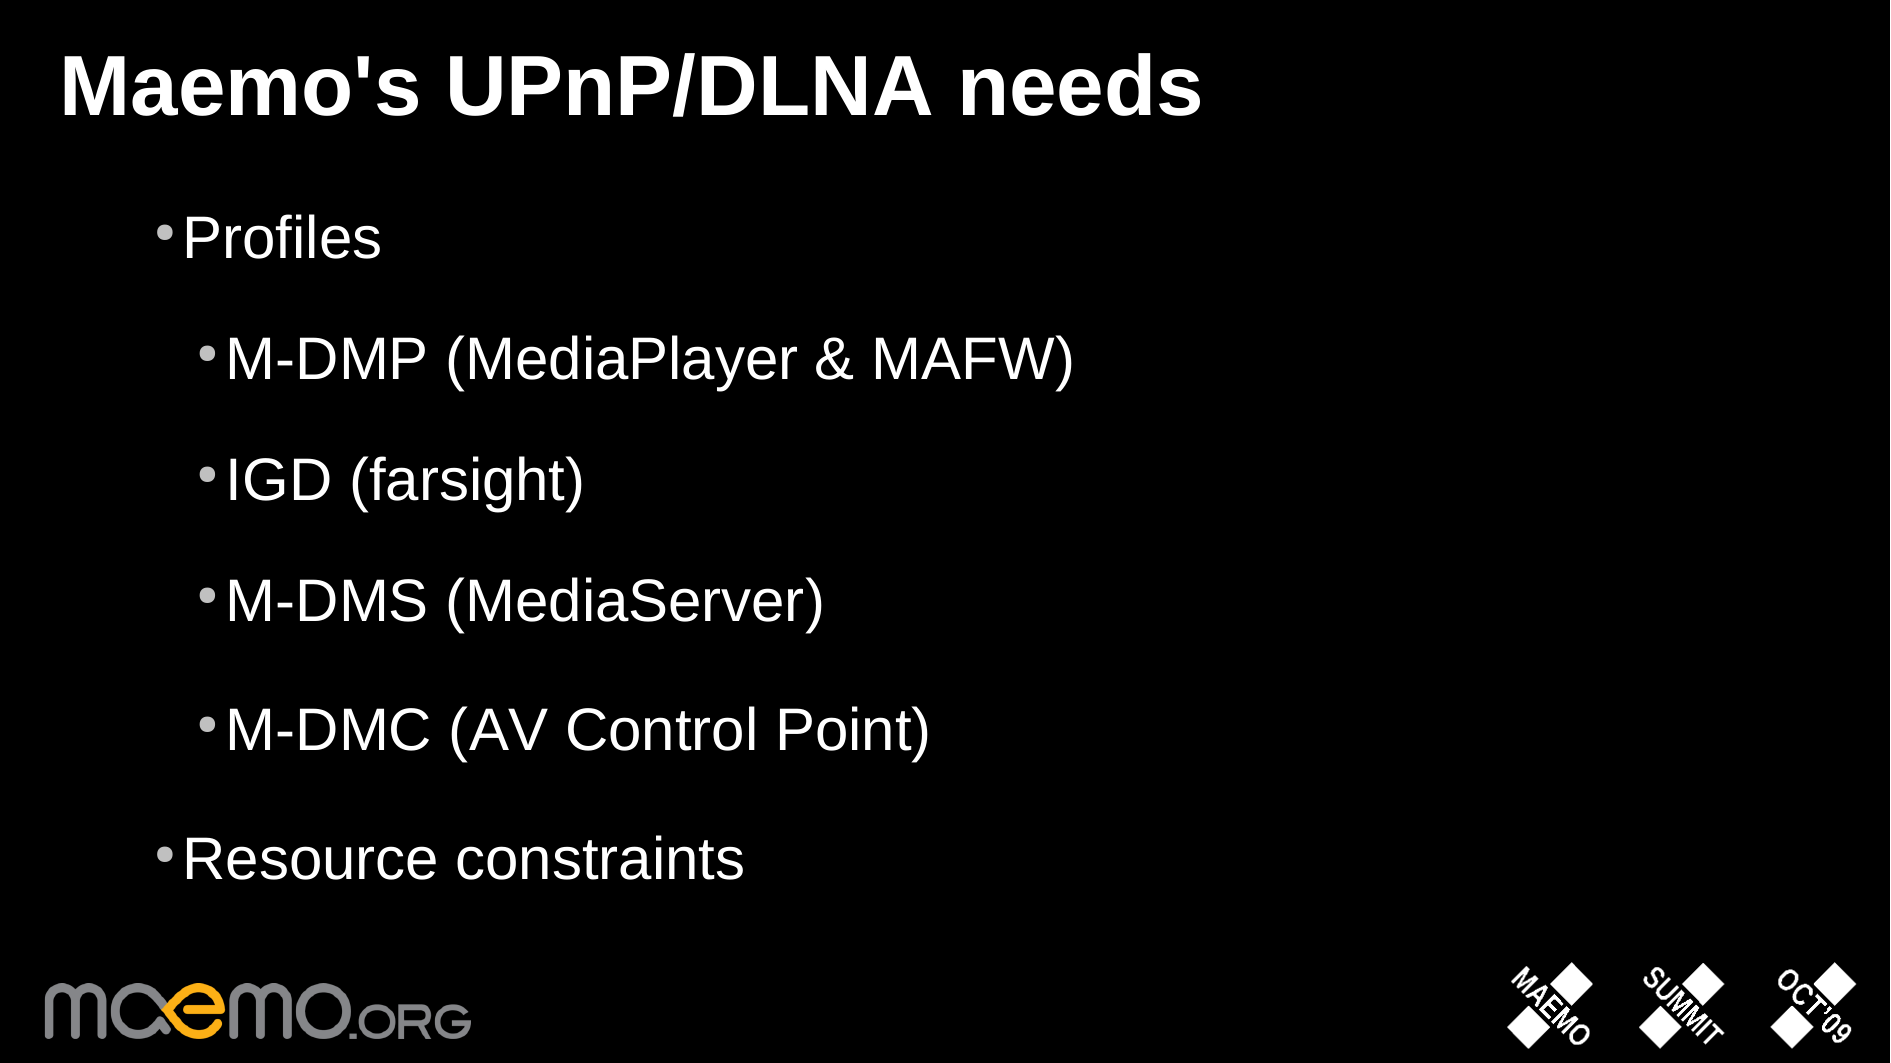

# Maemo's UPnP/DLNA needs
Profiles
M-DMP (MediaPlayer & MAFW)
IGD (farsight)
M-DMS (MediaServer)
M-DMC (AV Control Point)
Resource constraints
© 2008 Nokia 	 V1-Filename.ppt / YYYY-MM-DD / Initials